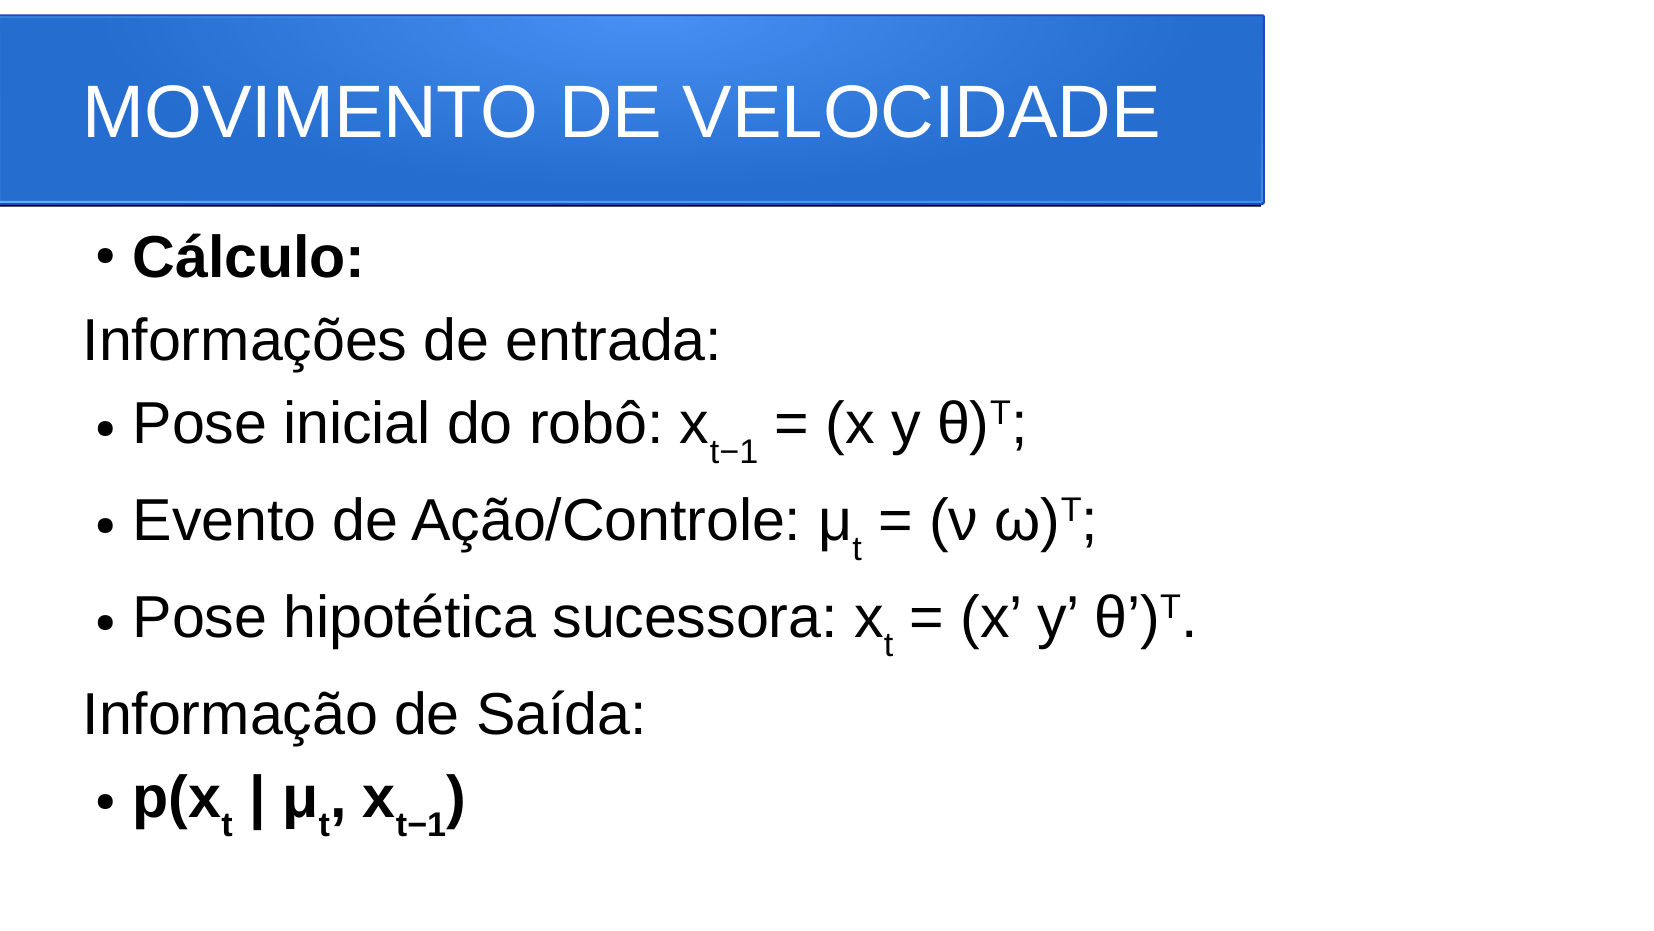

# MOVIMENTO DE VELOCIDADE
Cálculo:
Informações de entrada:
Pose inicial do robô: xt−1 = (x y θ)T;
Evento de Ação/Controle: μt = (ν ω)T;
Pose hipotética sucessora: xt = (x’ y’ θ’)T.
Informação de Saída:
p(xt | μt, xt−1)